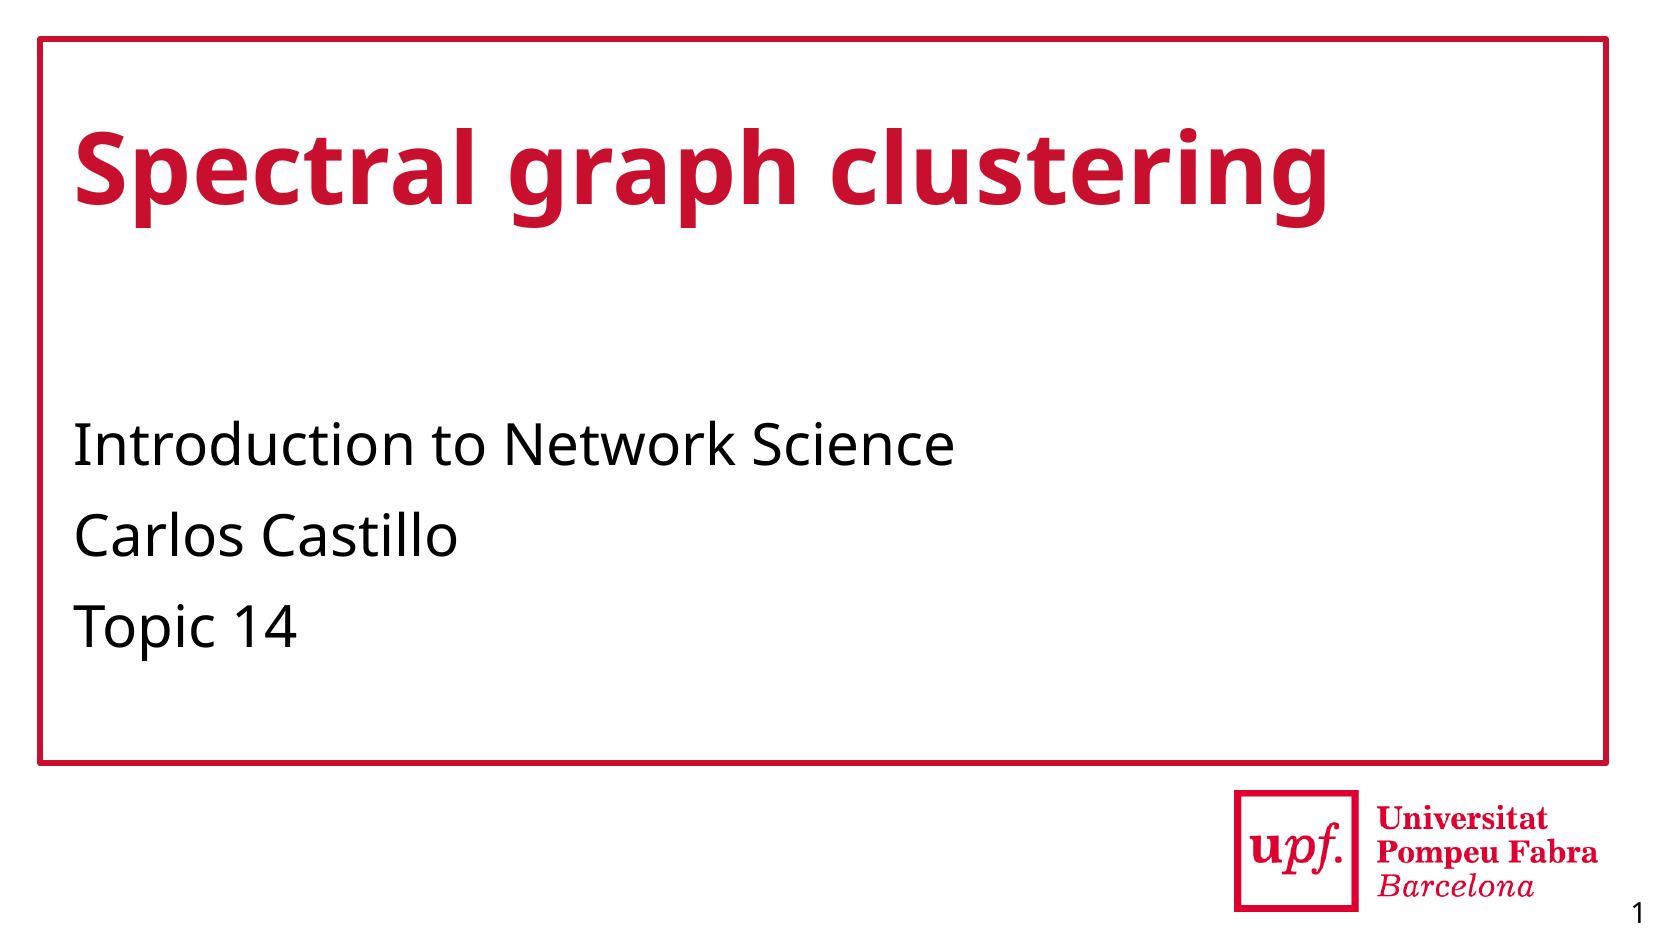

Spectral graph clustering
Introduction to Network Science
Carlos Castillo
Topic 14
1